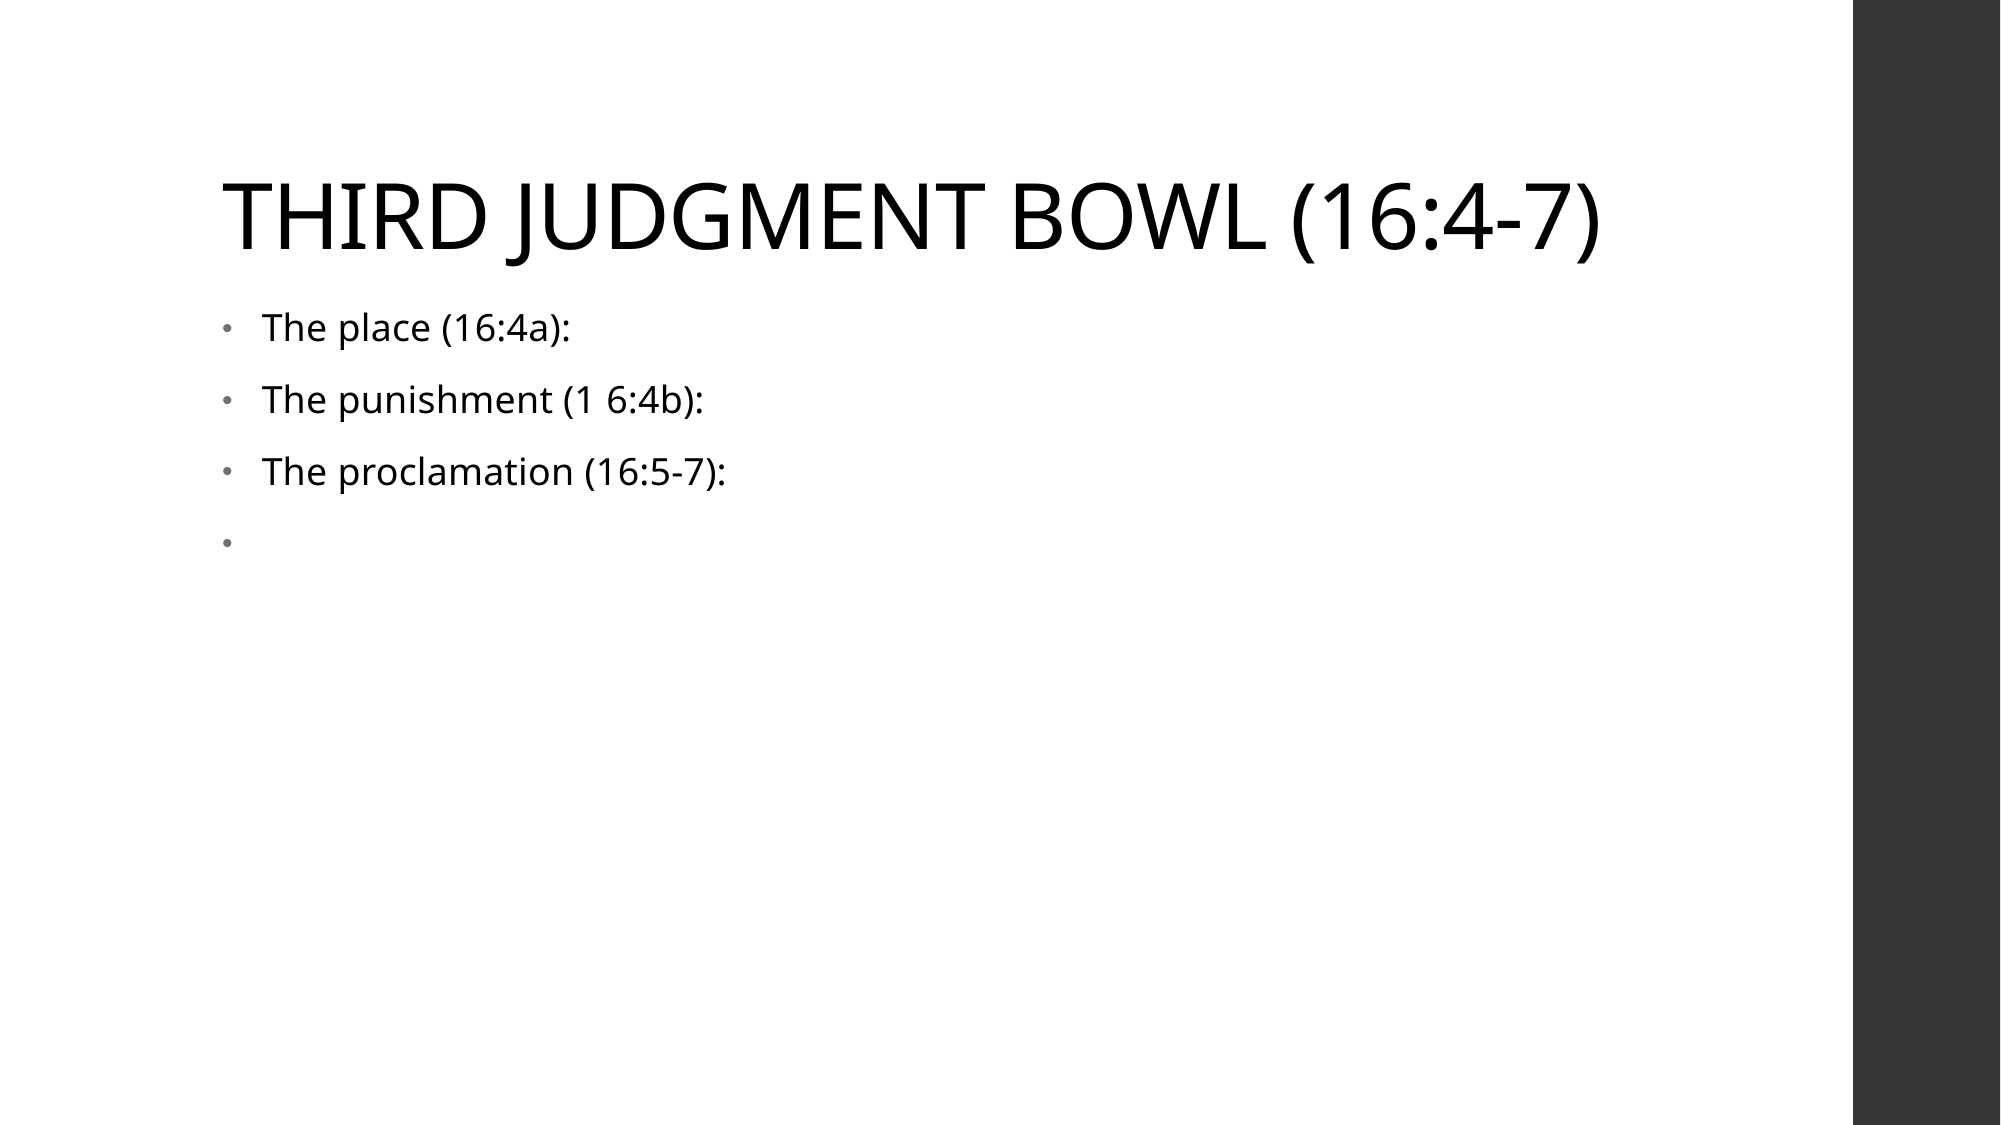

# THIRD JUDGMENT BOWL (16:4-7)
 The place (16:4a):
 The punishment (1 6:4b):
 The proclamation (16:5-7):